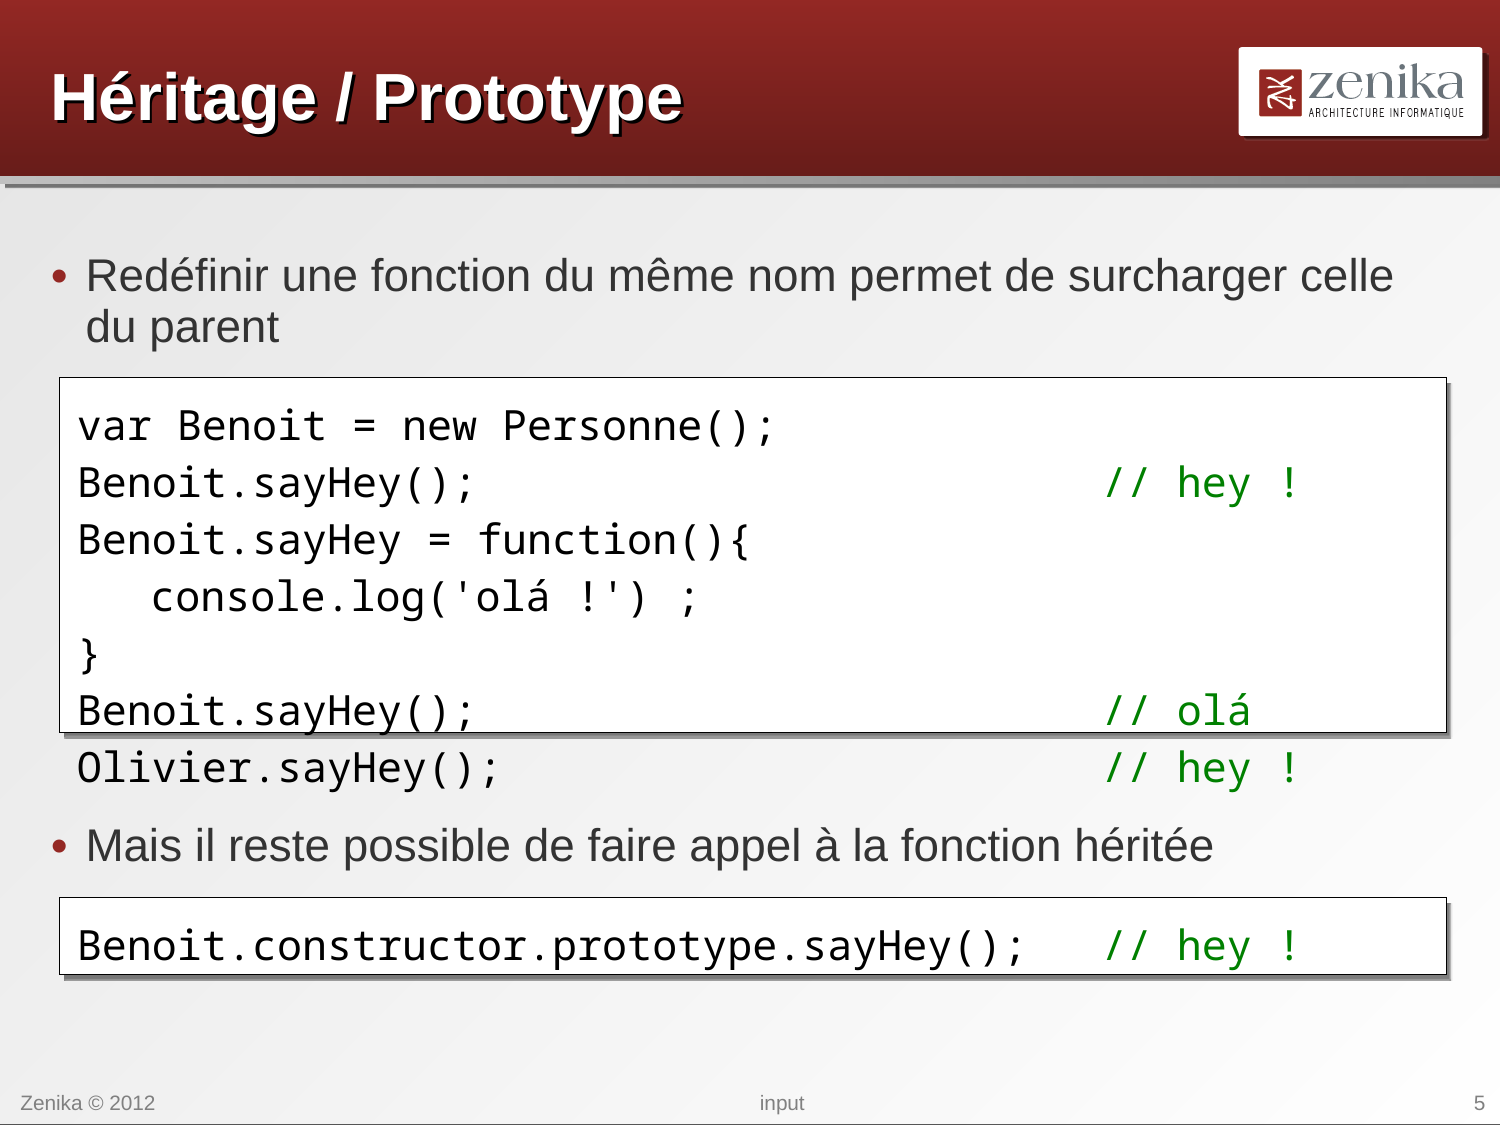

# Héritage / Prototype
Redéfinir une fonction du même nom permet de surcharger celle du parent
Mais il reste possible de faire appel à la fonction héritée
var Benoit = new Personne();
Benoit.sayHey(); // hey !
Benoit.sayHey = function(){
	console.log('olá !') ;
}
Benoit.sayHey(); // olá
Olivier.sayHey(); // hey !
Benoit.constructor.prototype.sayHey(); // hey !